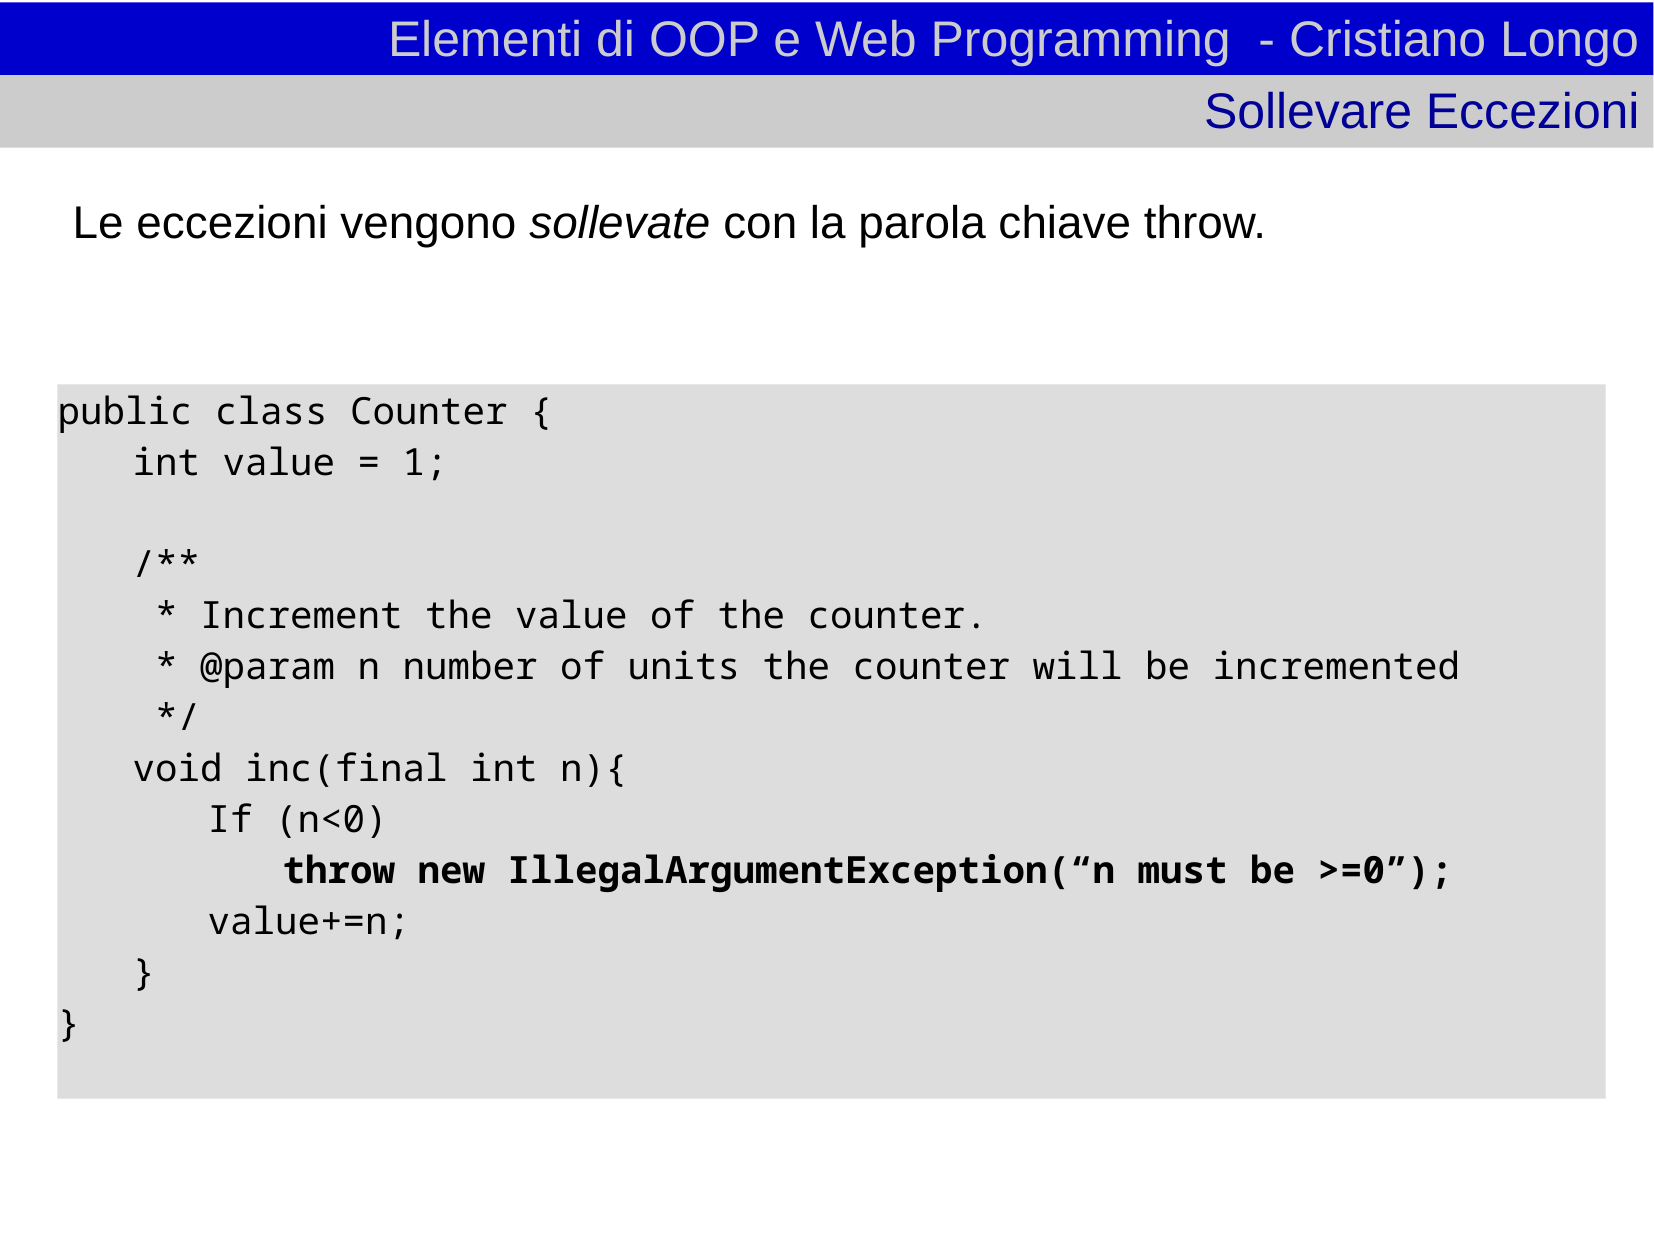

# Elementi di OOP e Web Programming - Cristiano Longo
Sollevare Eccezioni
Le eccezioni vengono sollevate con la parola chiave throw.
public class Counter {
	int value = 1;
	/**
	 * Increment the value of the counter.
	 * @param n number of units the counter will be incremented
	 */
	void inc(final int n){
		If (n<0)
			throw new IllegalArgumentException(“n must be >=0”);
		value+=n;
	}
}